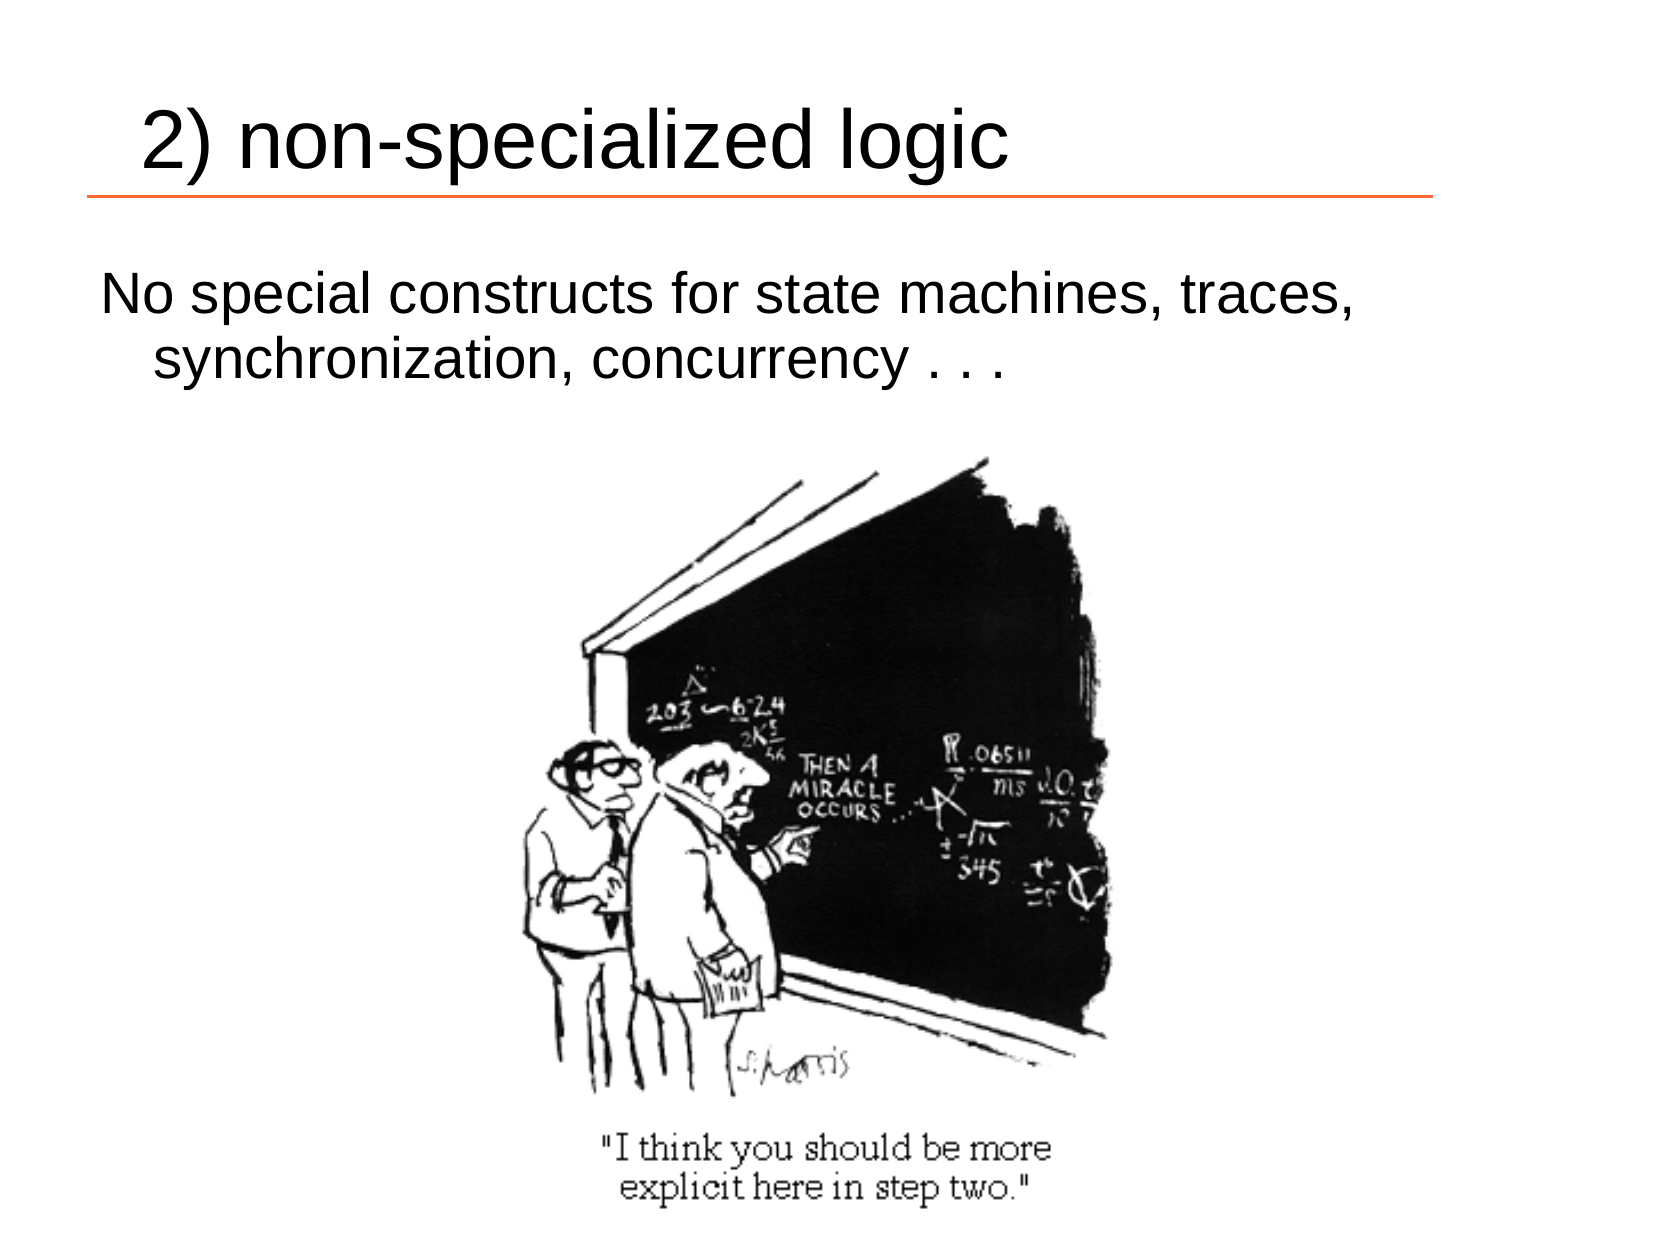

# 2) non-specialized logic
No special constructs for state machines, traces, synchronization, concurrency . . .